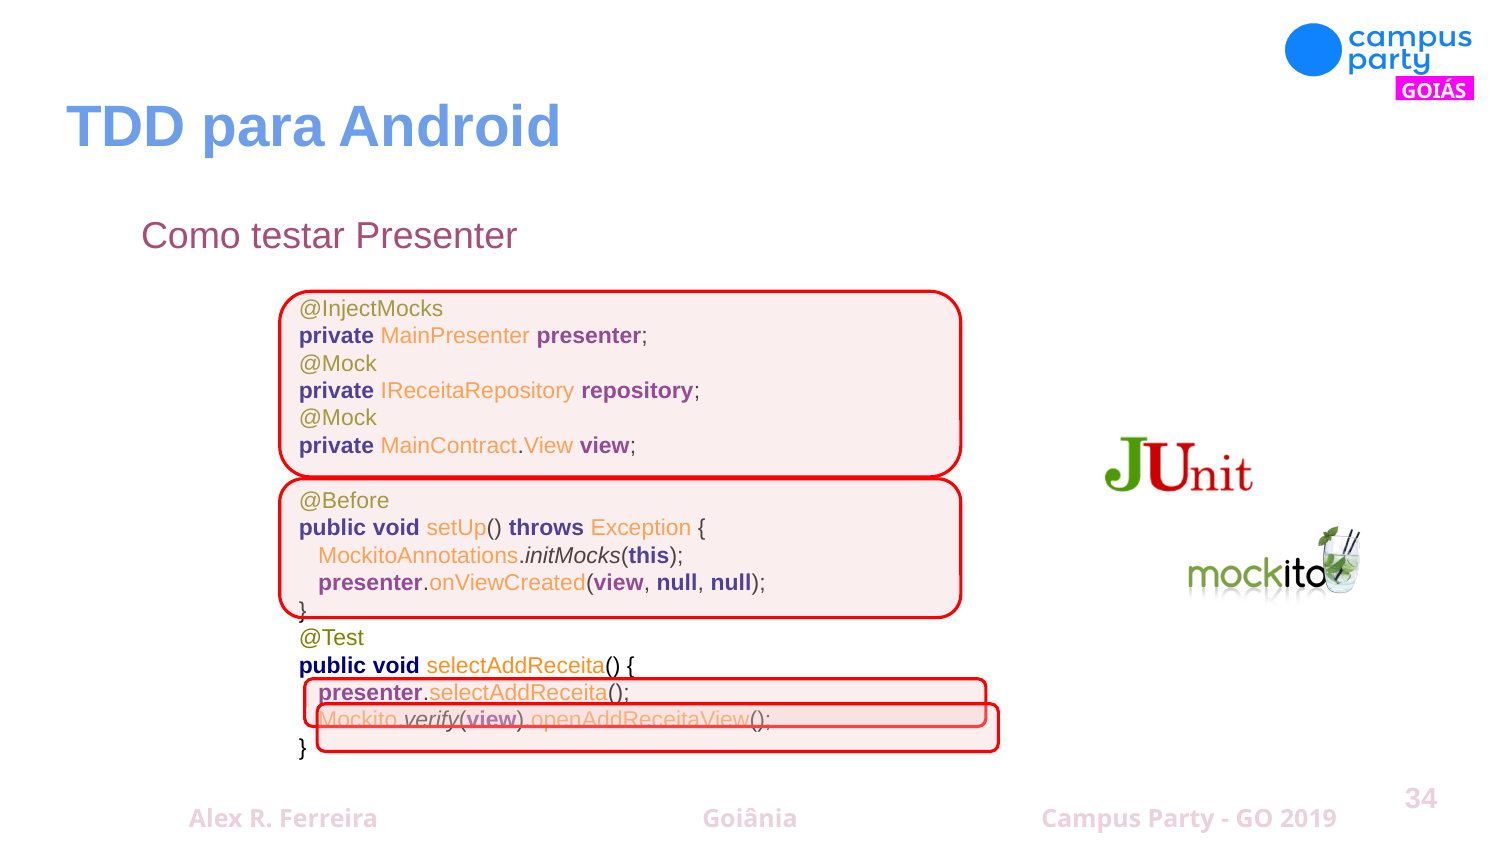

# TDD para Android
Como testar Presenter
@InjectMocks
private MainPresenter presenter;
@Mock
private IReceitaRepository repository;
@Mock
private MainContract.View view;
@Before
public void setUp() throws Exception {
 MockitoAnnotations.initMocks(this);
 presenter.onViewCreated(view, null, null);
}
@Test
public void selectAddReceita() {
 presenter.selectAddReceita();
 Mockito.verify(view).openAddReceitaView();
}